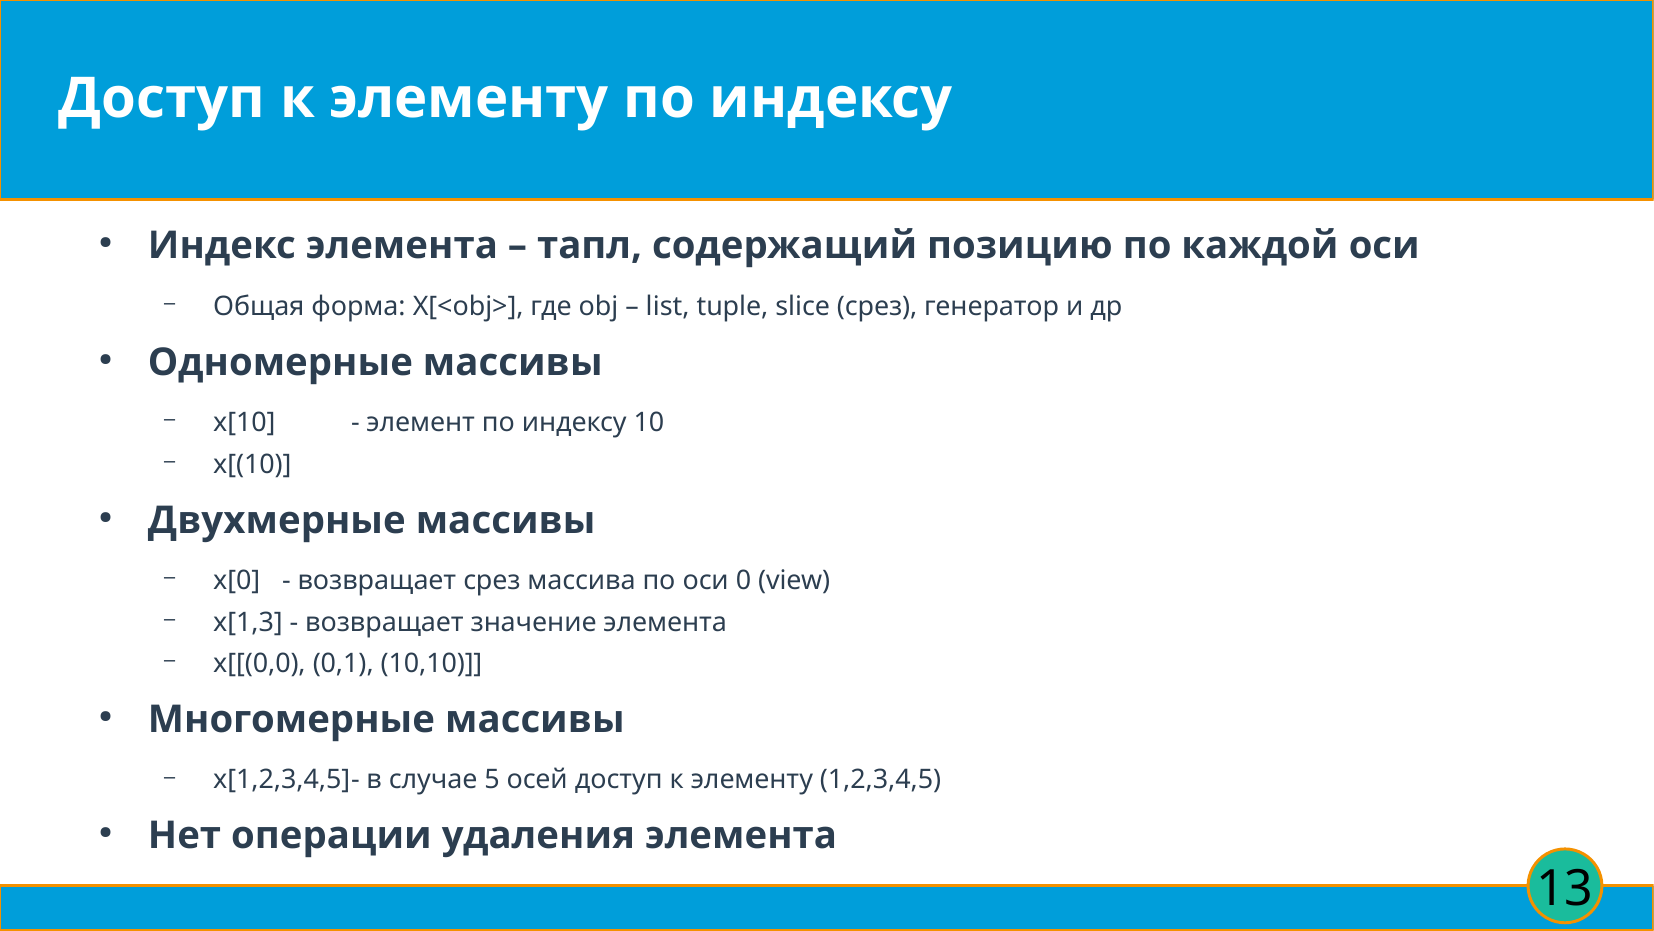

# Доступ к элементу по индексу
Индекс элемента – тапл, содержащий позицию по каждой оси
Общая форма: X[<obj>], где obj – list, tuple, slice (срез), генератор и др
Одномерные массивы
x[10]				 	- элемент по индексу 10
x[(10)]
Двухмерные массивы
x[0]			- возвращает срез массива по оси 0 (view)
x[1,3] - возвращает значение элемента
x[[(0,0), (0,1), (10,10)]]
Многомерные массивы
x[1,2,3,4,5]	- в случае 5 осей доступ к элементу (1,2,3,4,5)
Нет операции удаления элемента